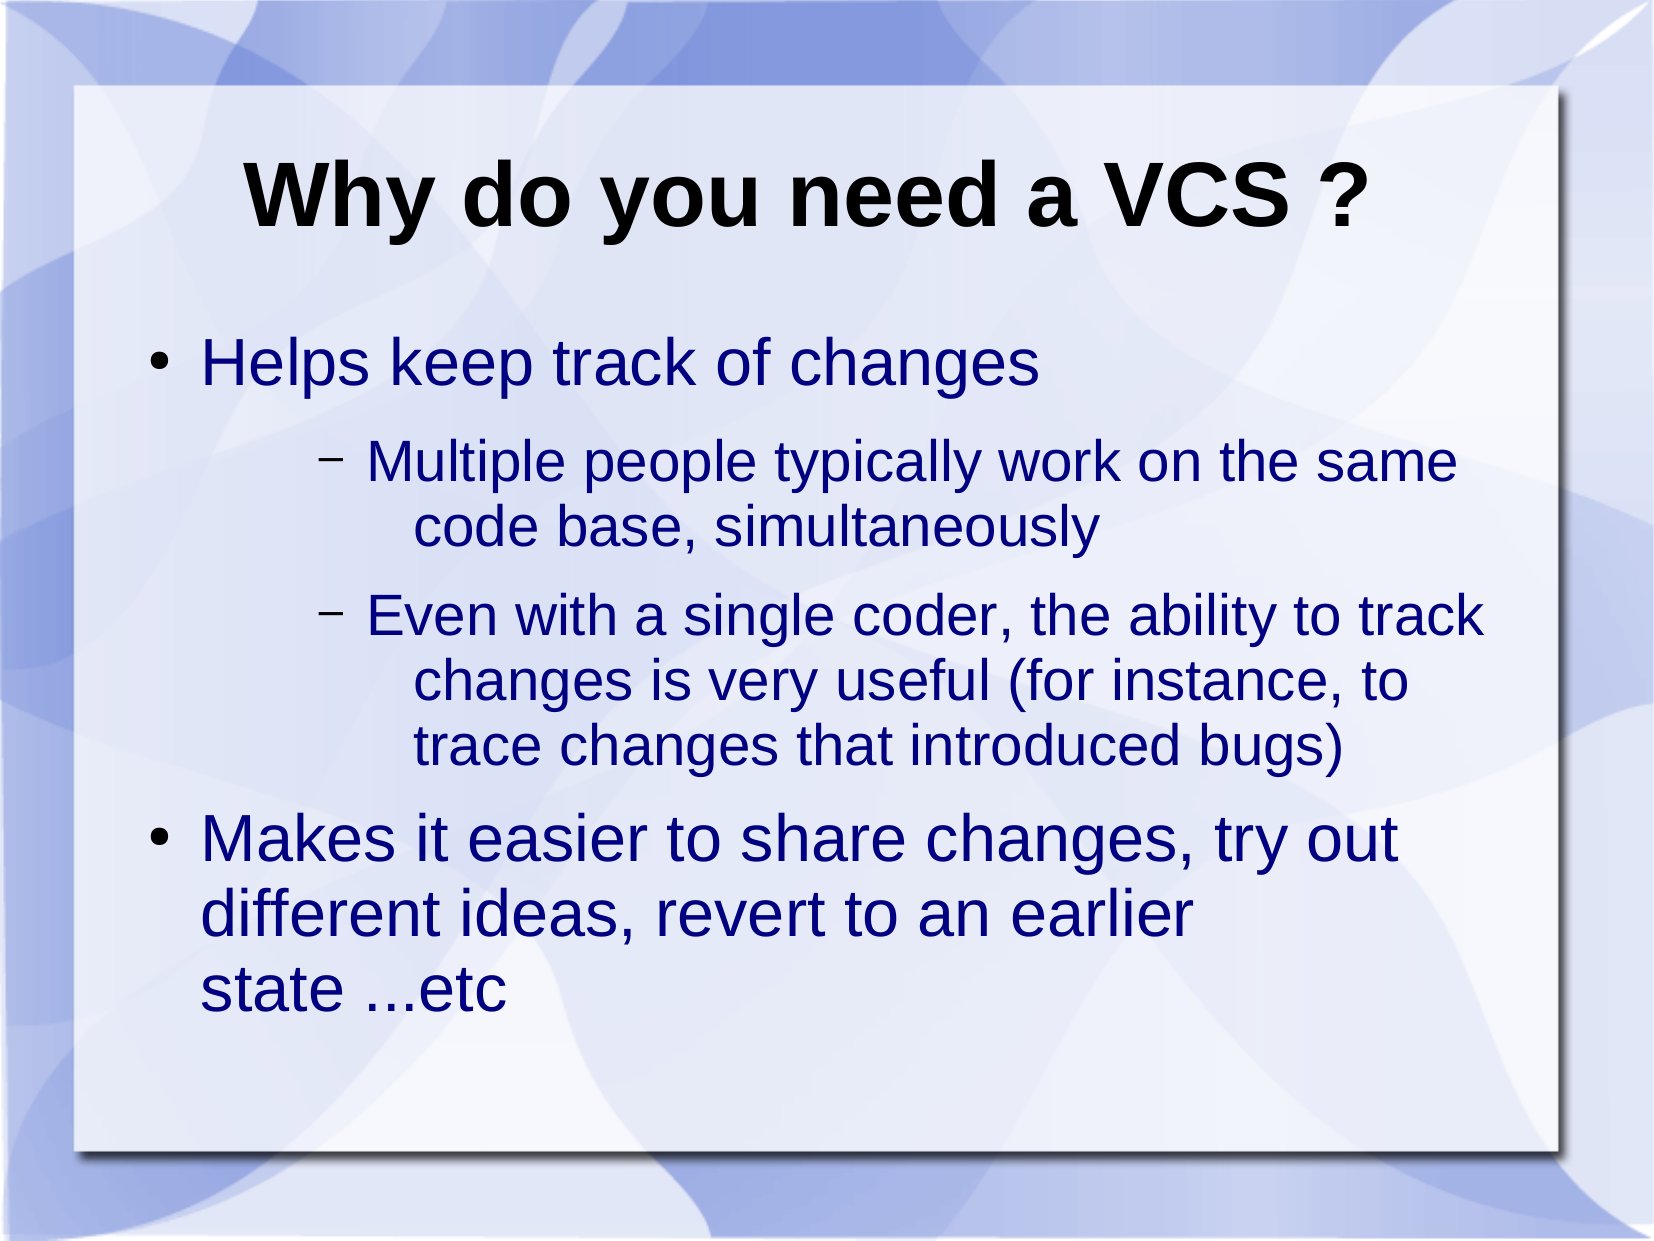

# Why do you need a VCS ?
Helps keep track of changes
Multiple people typically work on the same code base, simultaneously
Even with a single coder, the ability to track changes is very useful (for instance, to trace changes that introduced bugs)
Makes it easier to share changes, try out different ideas, revert to an earlier state ...etc